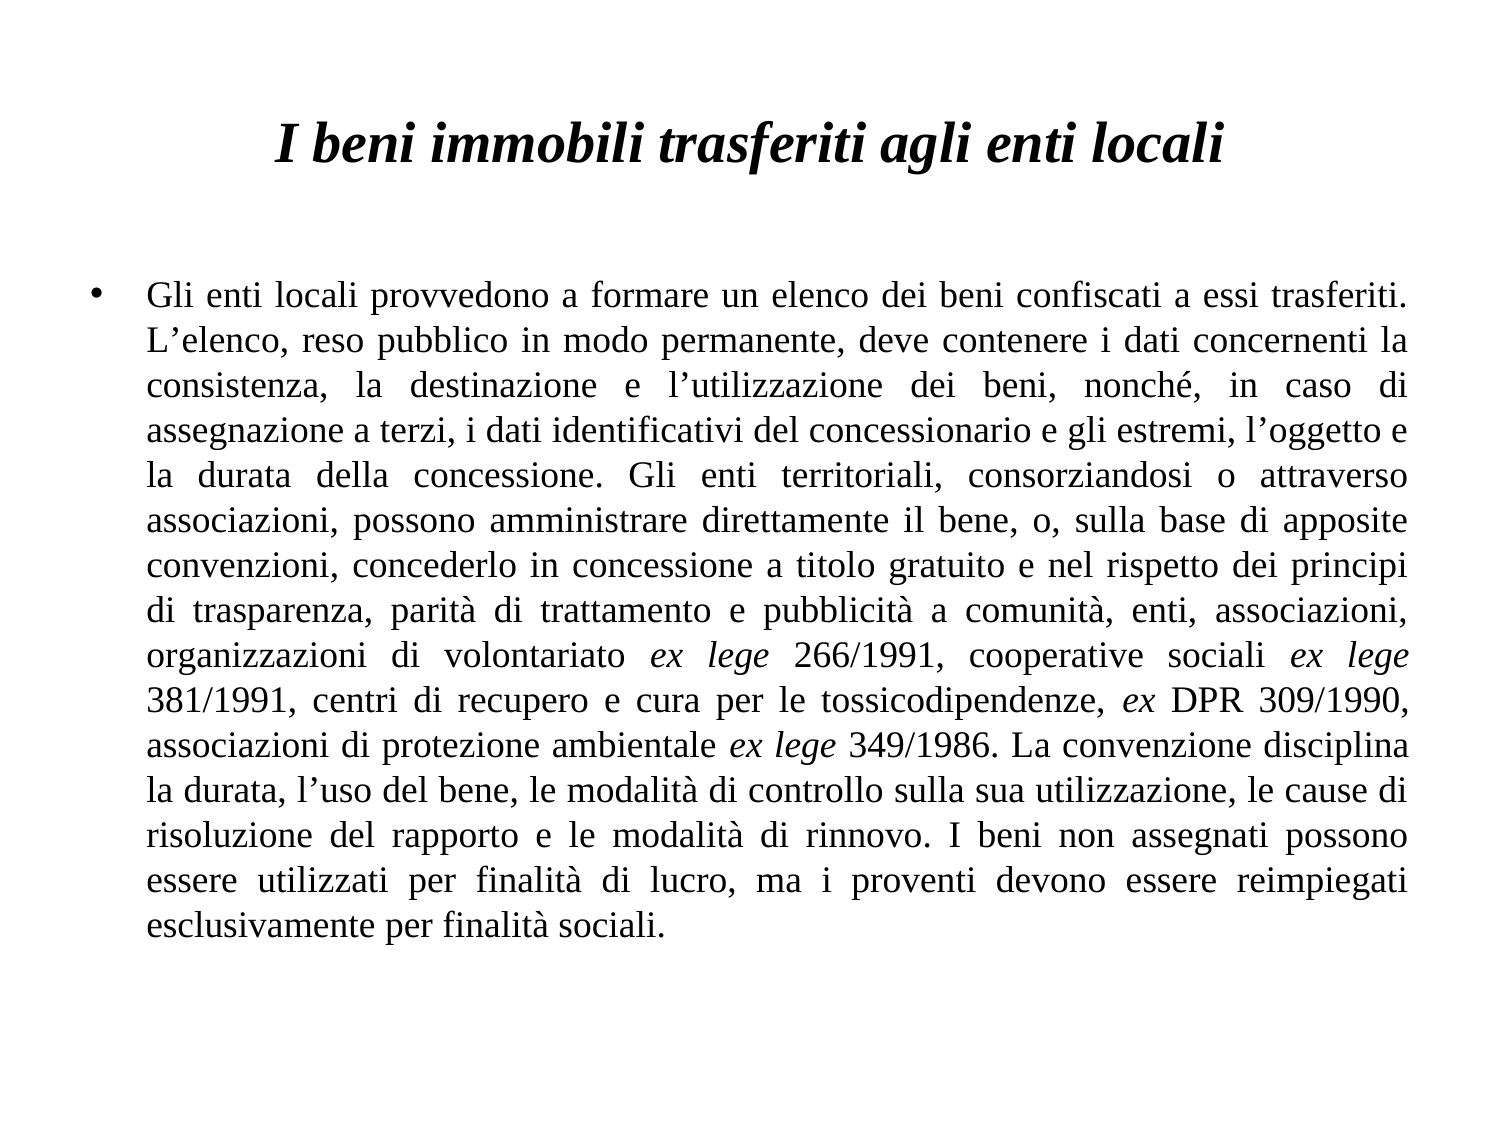

# I beni immobili trasferiti agli enti locali
Gli enti locali provvedono a formare un elenco dei beni confiscati a essi trasferiti. L’elenco, reso pubblico in modo permanente, deve contenere i dati concernenti la consistenza, la destinazione e l’utilizzazione dei beni, nonché, in caso di assegnazione a terzi, i dati identificativi del concessionario e gli estremi, l’oggetto e la durata della concessione. Gli enti territoriali, consorziandosi o attraverso associazioni, possono amministrare direttamente il bene, o, sulla base di apposite convenzioni, concederlo in concessione a titolo gratuito e nel rispetto dei principi di trasparenza, parità di trattamento e pubblicità a comunità, enti, associazioni, organizzazioni di volontariato ex lege 266/1991, cooperative sociali ex lege 381/1991, centri di recupero e cura per le tossicodipendenze, ex DPR 309/1990, associazioni di protezione ambientale ex lege 349/1986. La convenzione disciplina la durata, l’uso del bene, le modalità di controllo sulla sua utilizzazione, le cause di risoluzione del rapporto e le modalità di rinnovo. I beni non assegnati possono essere utilizzati per finalità di lucro, ma i proventi devono essere reimpiegati esclusivamente per finalità sociali.